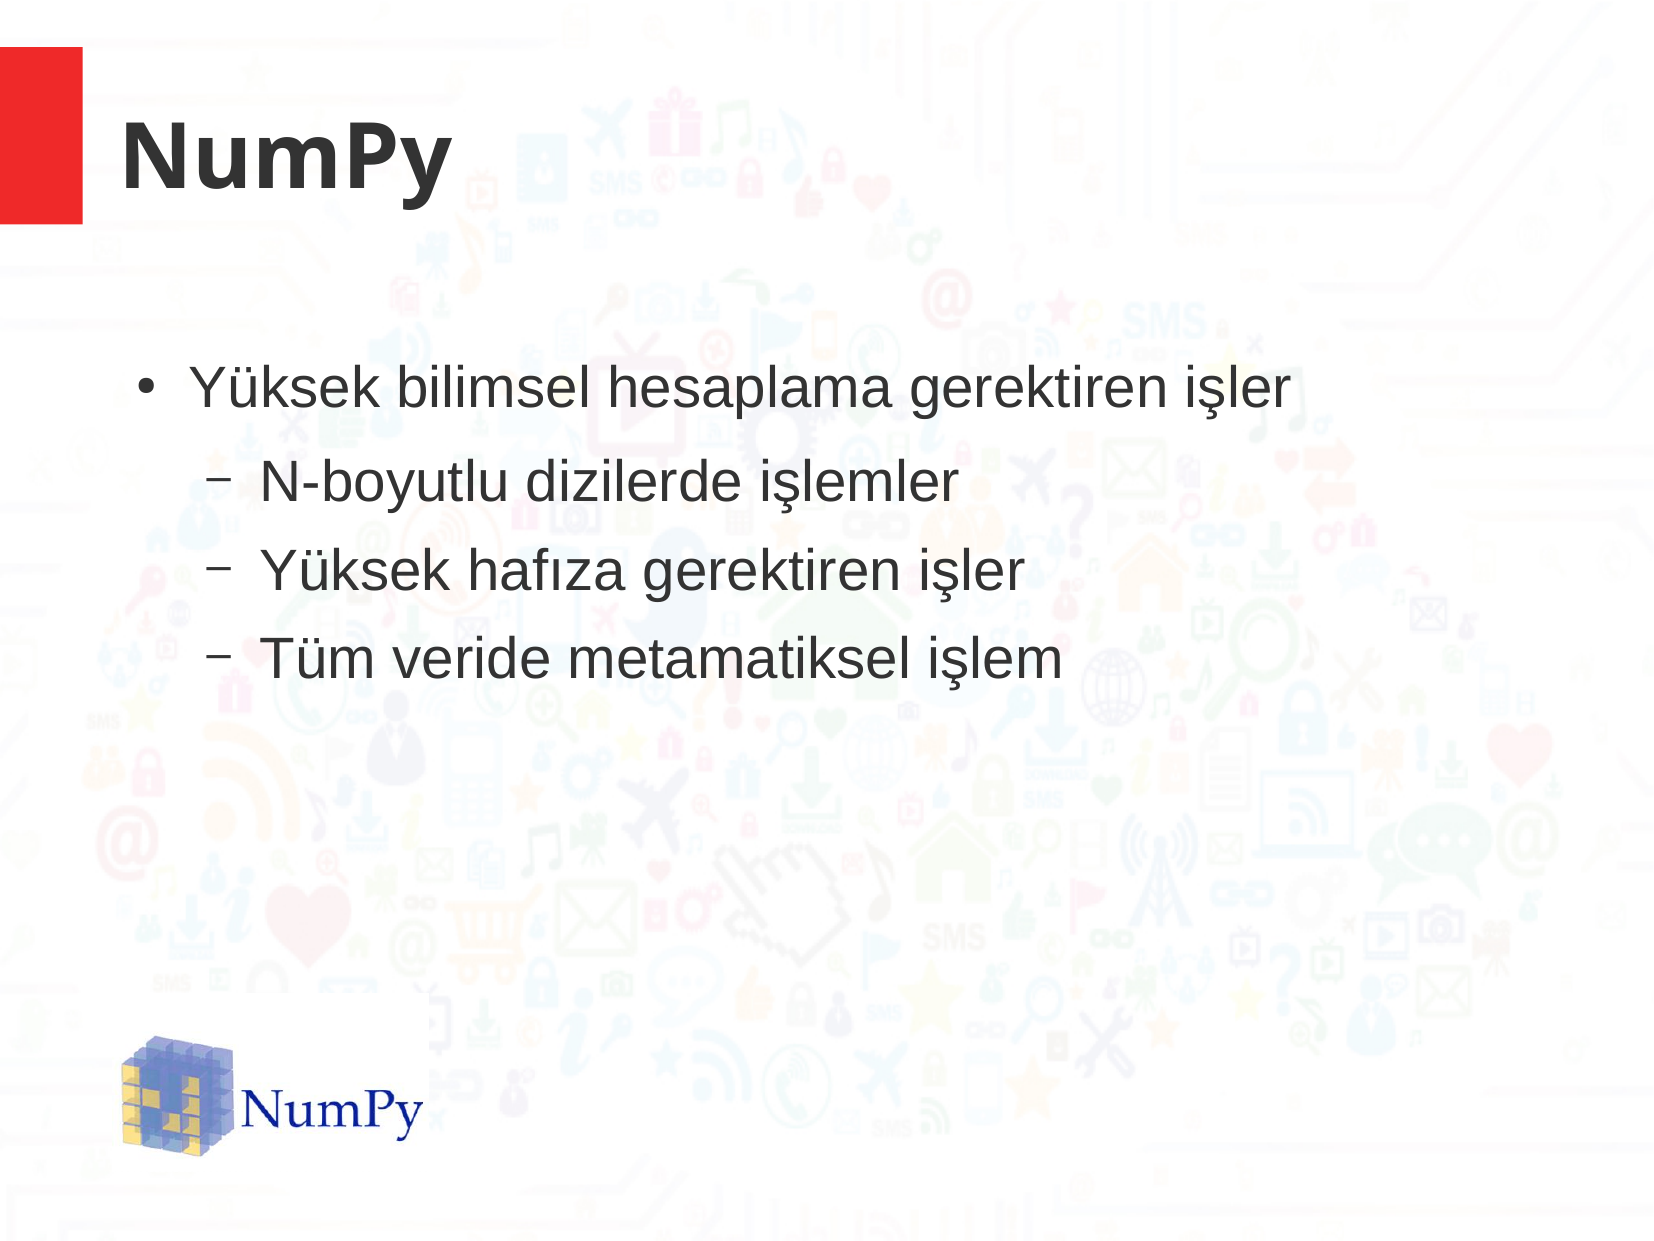

# NumPy
Yüksek bilimsel hesaplama gerektiren işler
N-boyutlu dizilerde işlemler
Yüksek hafıza gerektiren işler
Tüm veride metamatiksel işlem